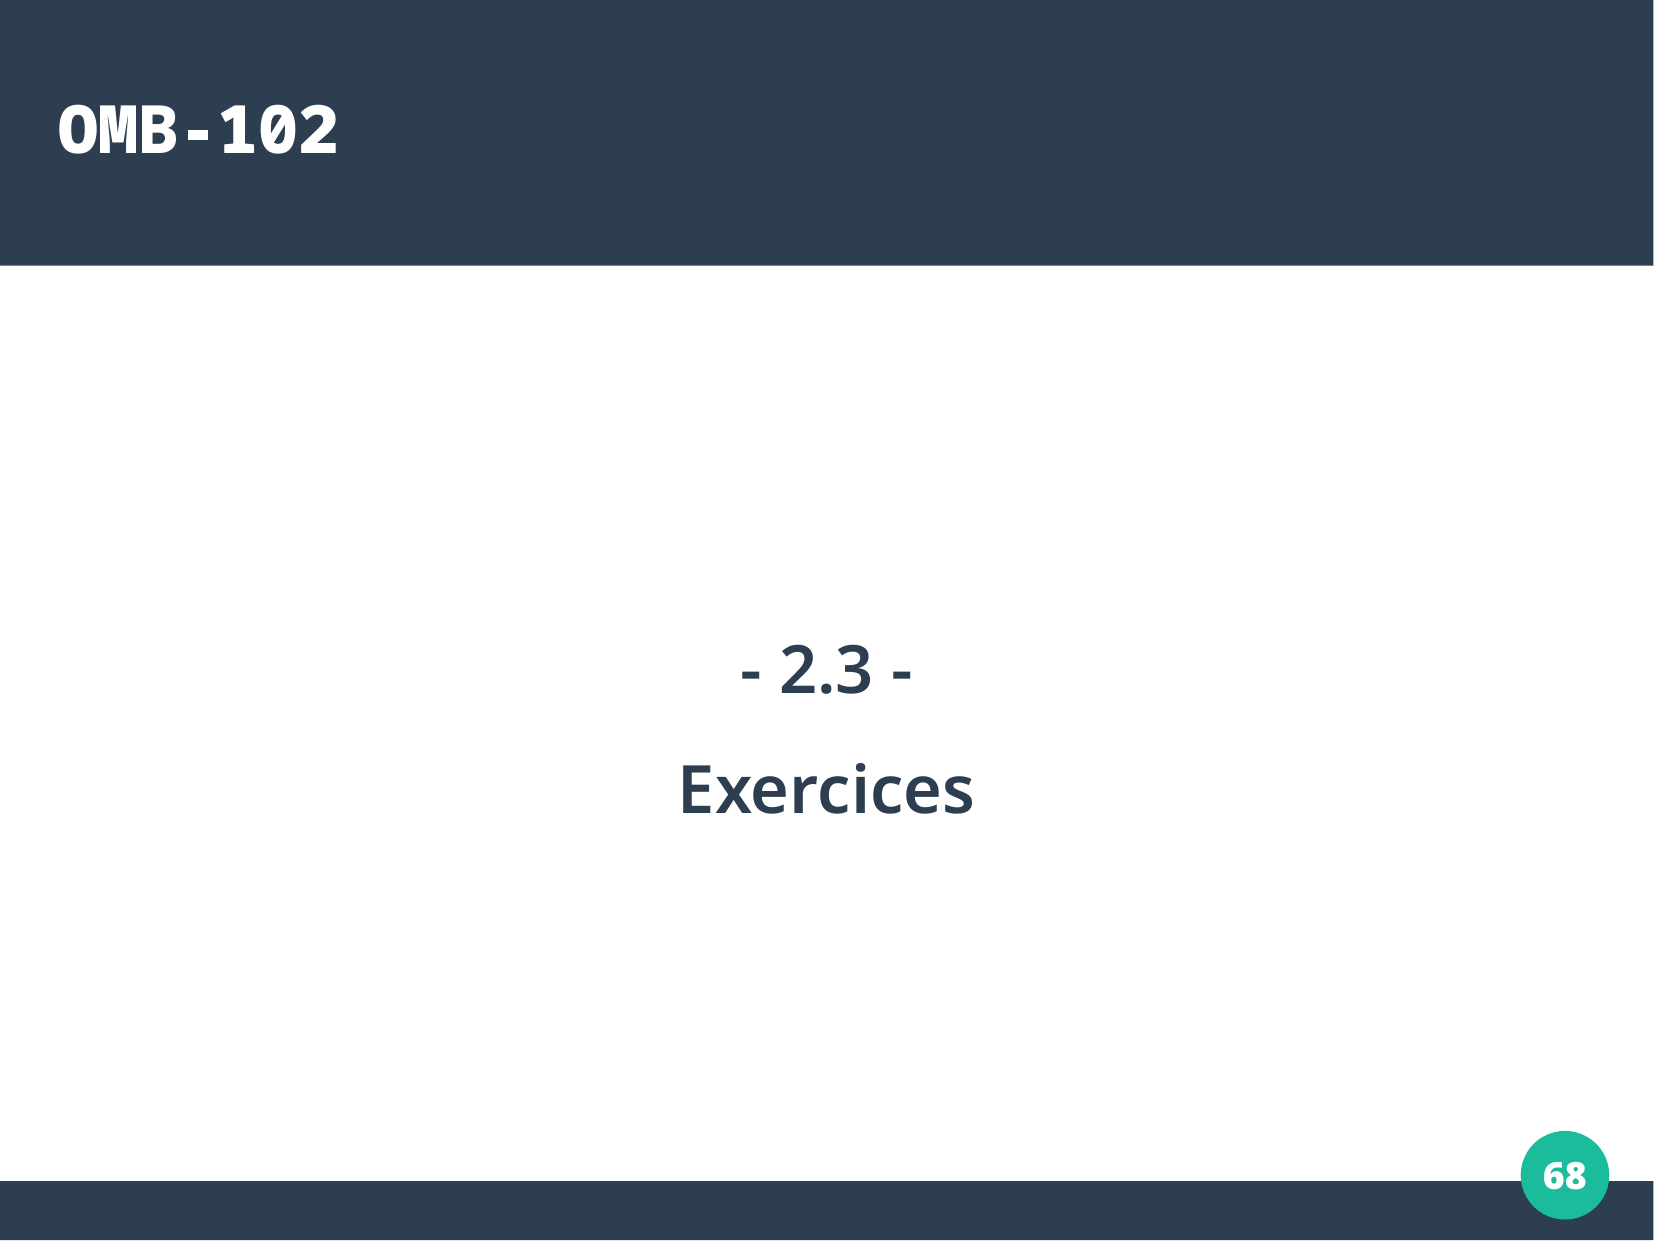

# OMB-102
- 2.3 -
Exercices
68